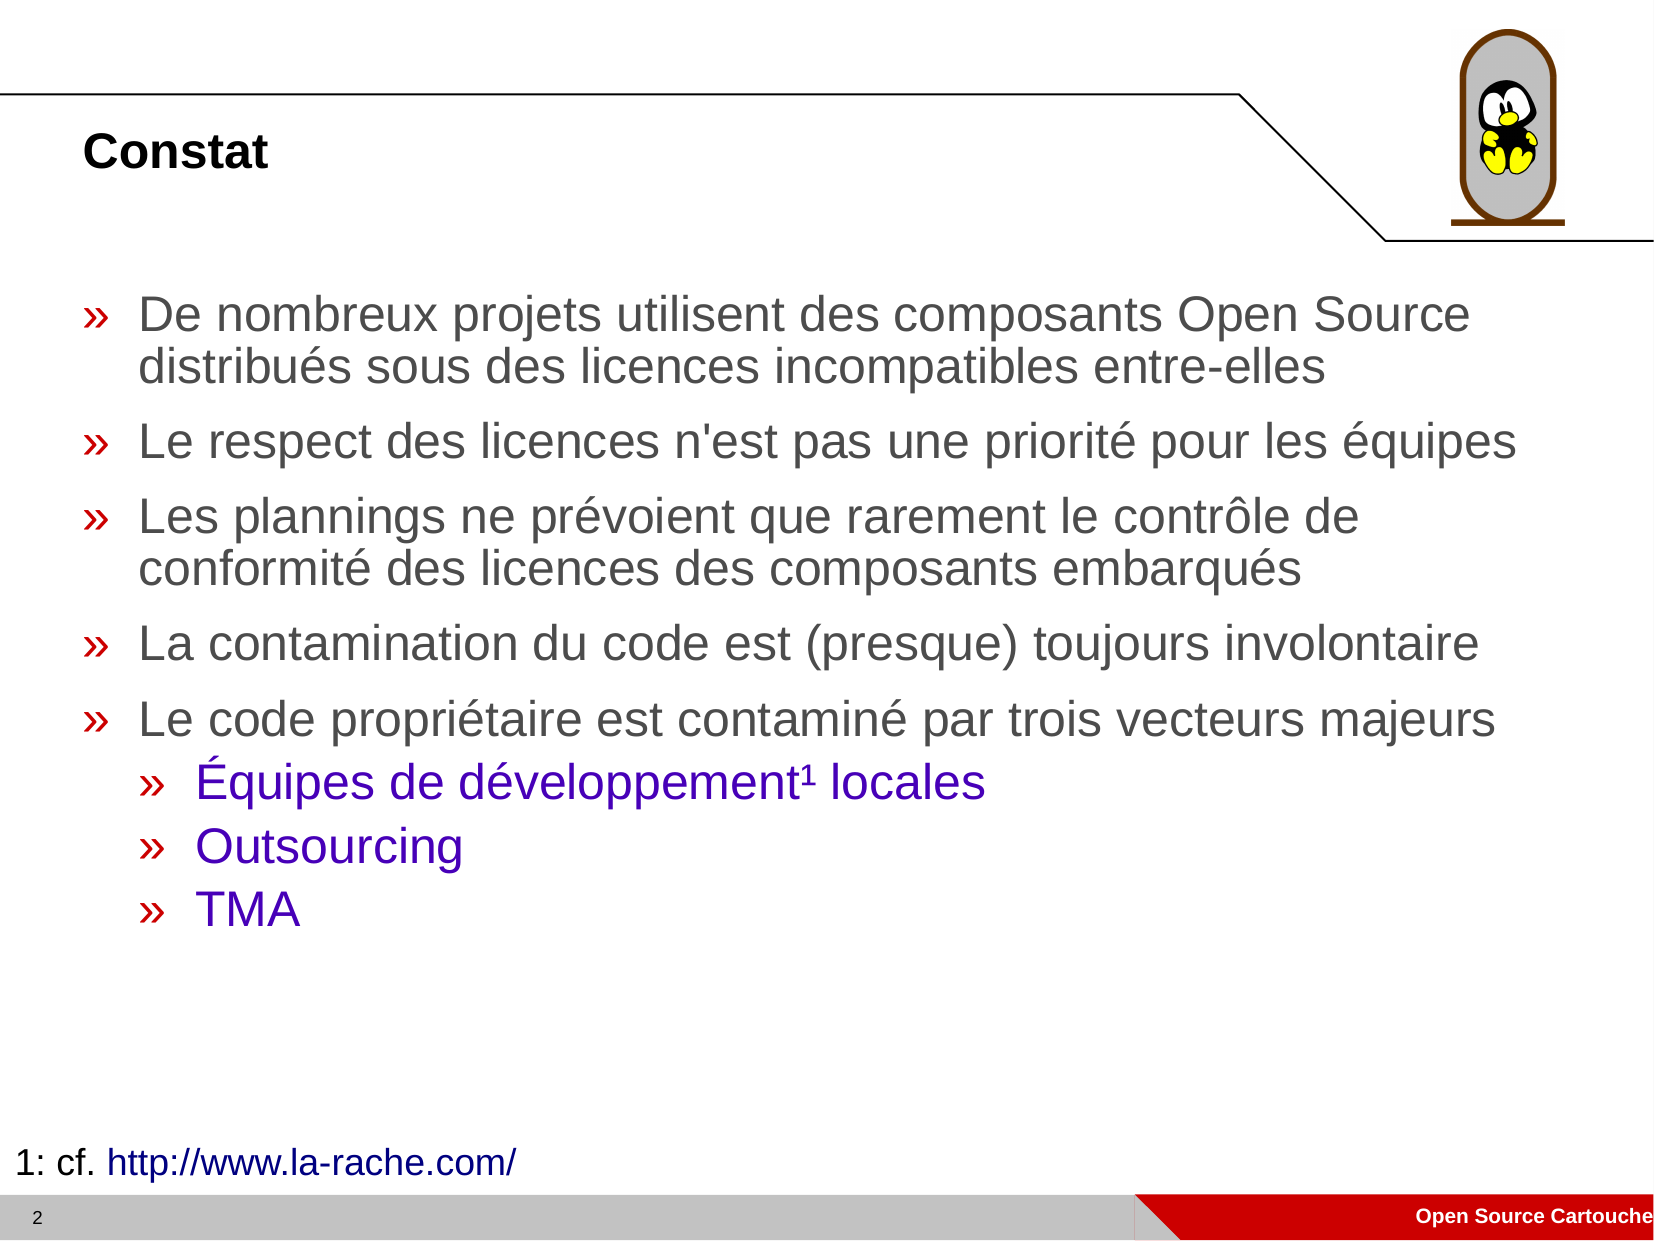

# Constat
De nombreux projets utilisent des composants Open Source distribués sous des licences incompatibles entre-elles
Le respect des licences n'est pas une priorité pour les équipes
Les plannings ne prévoient que rarement le contrôle de conformité des licences des composants embarqués
La contamination du code est (presque) toujours involontaire
Le code propriétaire est contaminé par trois vecteurs majeurs
Équipes de développement¹ locales
Outsourcing
TMA
1: cf. http://www.la-rache.com/